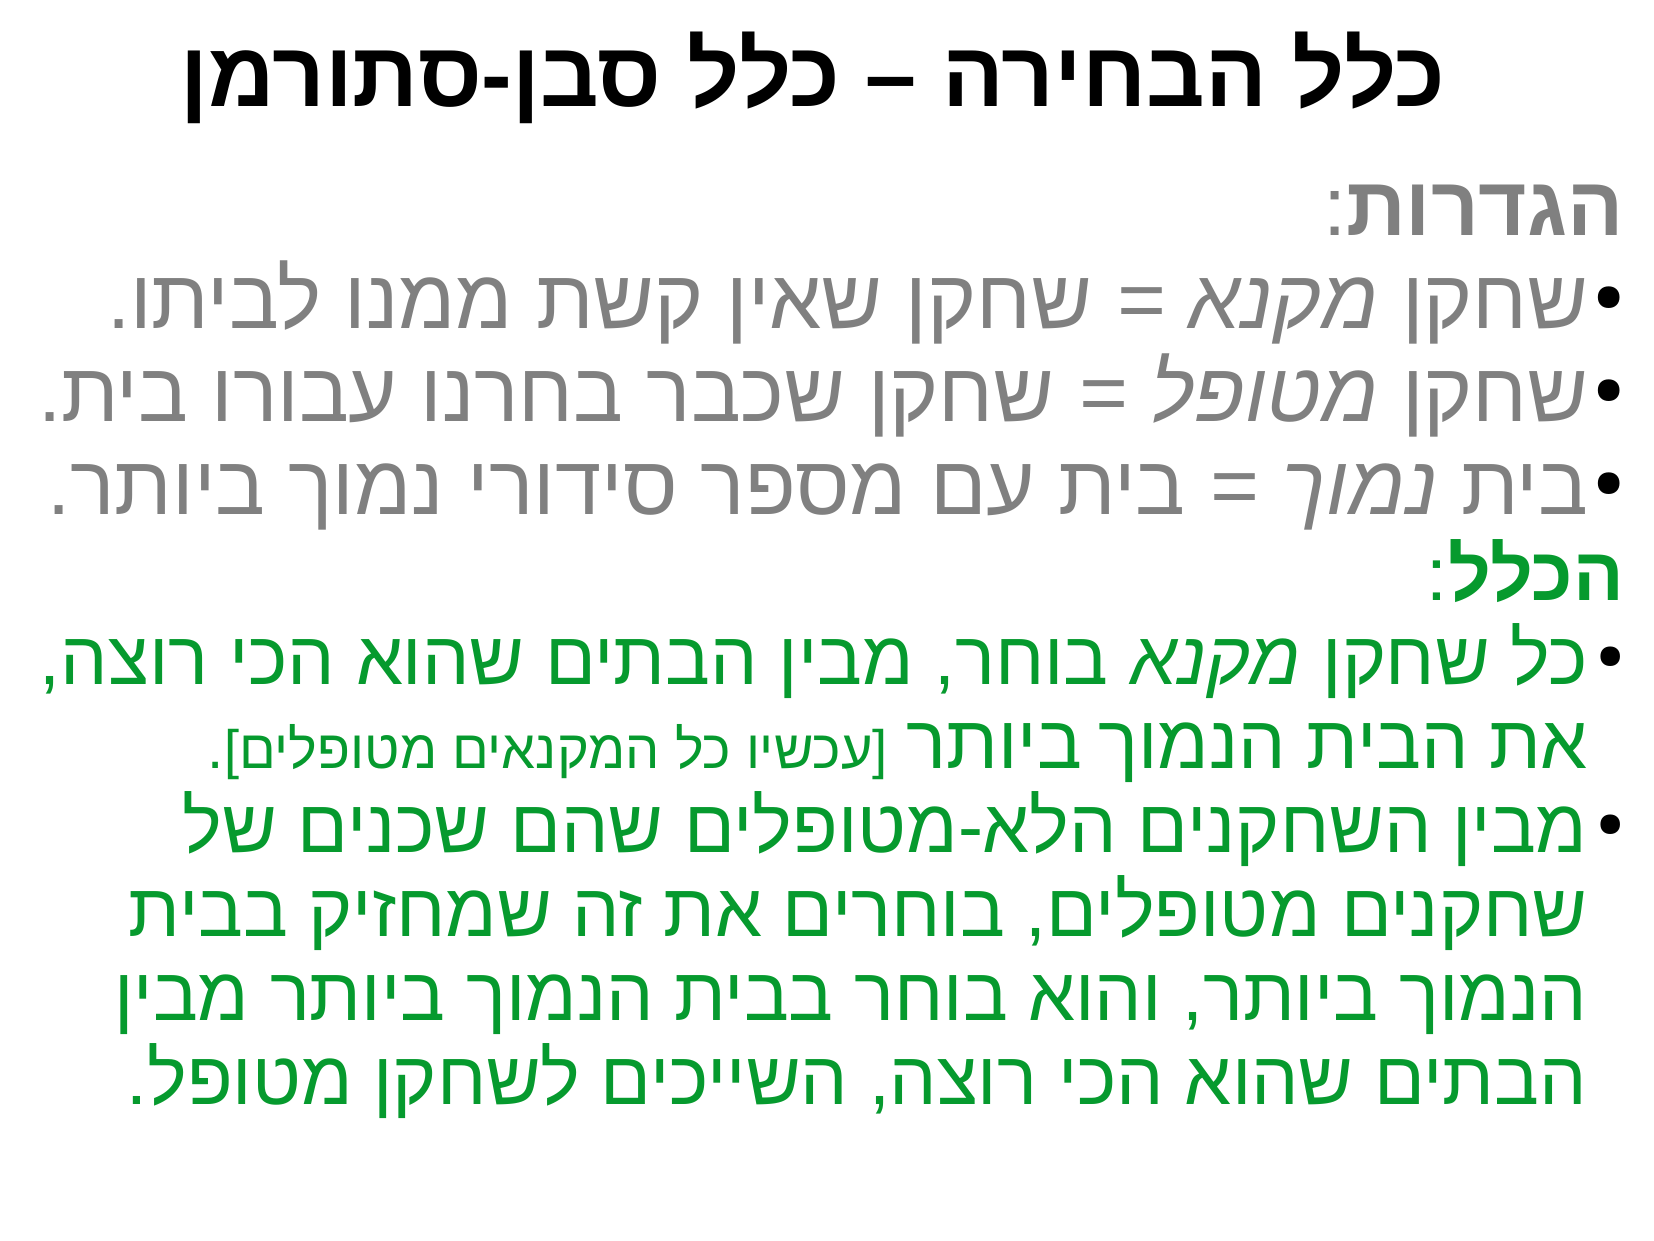

# כלל הבחירה – כלל סבן-סתורמן
הגדרות:
שחקן מקנא = שחקן שאין קשת ממנו לביתו.
שחקן מטופל = שחקן שכבר בחרנו עבורו בית.
בית נמוך = בית עם מספר סידורי נמוך ביותר.
הכלל:
כל שחקן מקנא בוחר, מבין הבתים שהוא הכי רוצה, את הבית הנמוך ביותר [עכשיו כל המקנאים מטופלים].
מבין השחקנים הלא-מטופלים שהם שכנים של שחקנים מטופלים, בוחרים את זה שמחזיק בבית הנמוך ביותר, והוא בוחר בבית הנמוך ביותר מבין הבתים שהוא הכי רוצה, השייכים לשחקן מטופל.